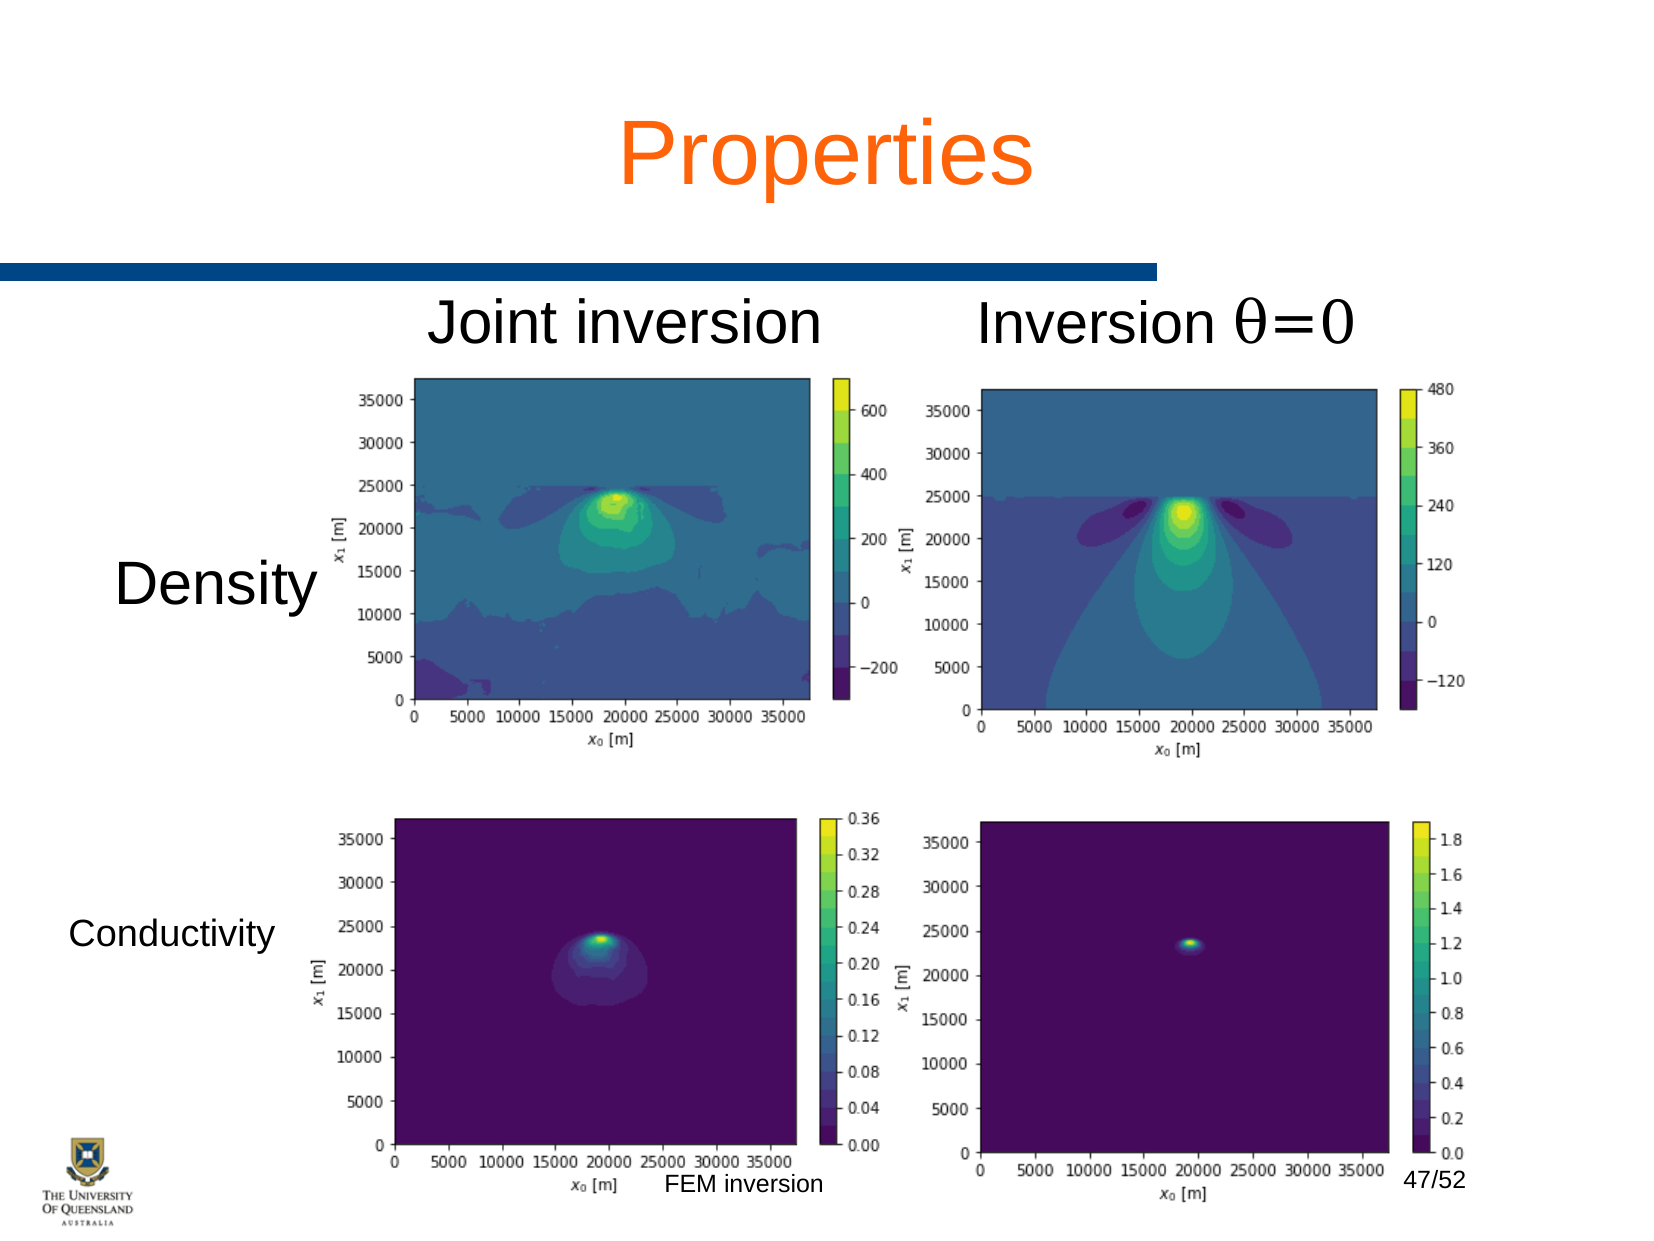

# Properties
Joint inversion
Inversion θ=0
Density
Conductivity